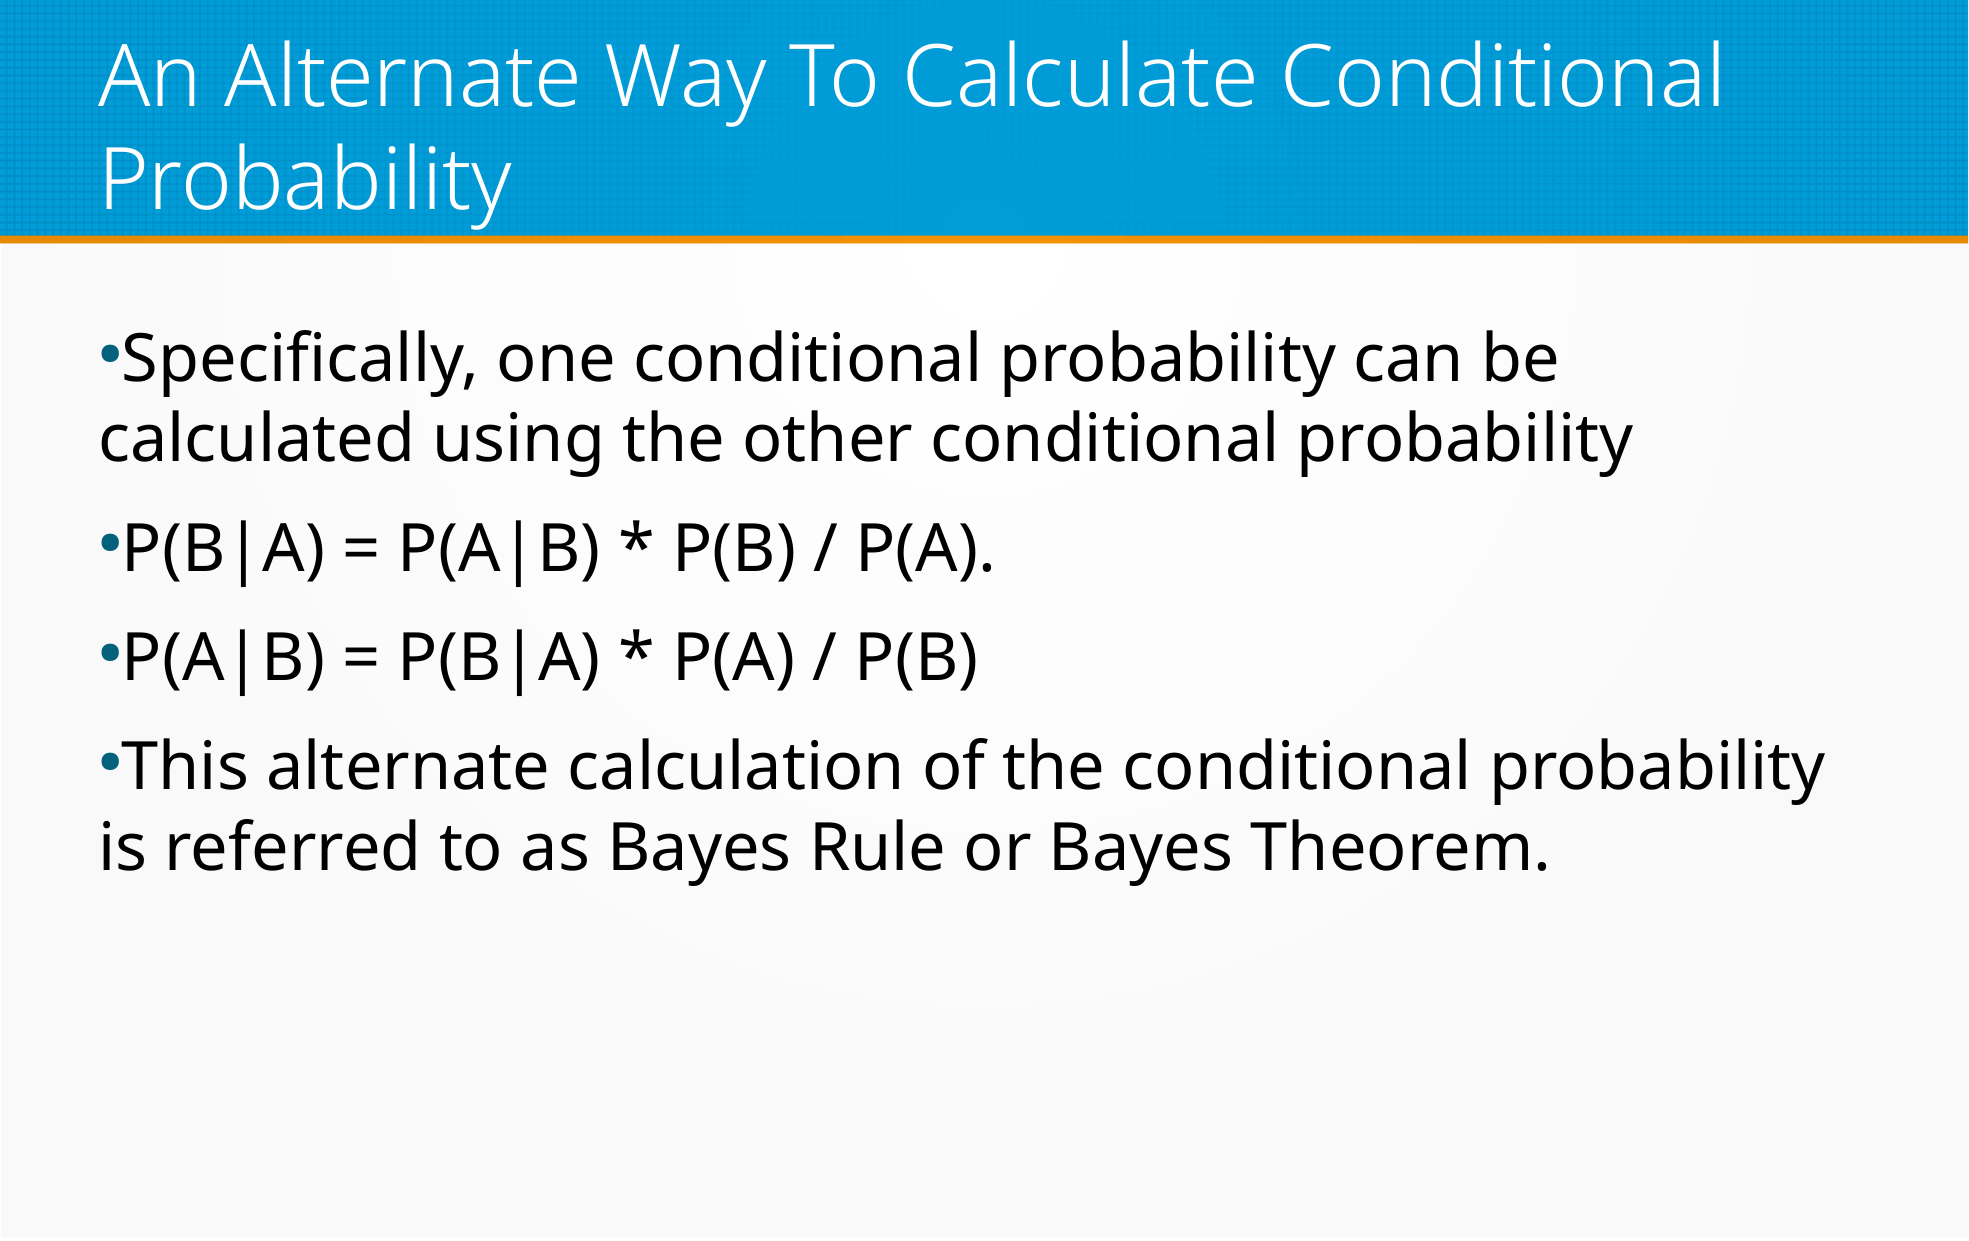

# An Alternate Way To Calculate Conditional Probability
Specifically, one conditional probability can be calculated using the other conditional probability
P(B|A) = P(A|B) * P(B) / P(A).
P(A|B) = P(B|A) * P(A) / P(B)
This alternate calculation of the conditional probability is referred to as Bayes Rule or Bayes Theorem.